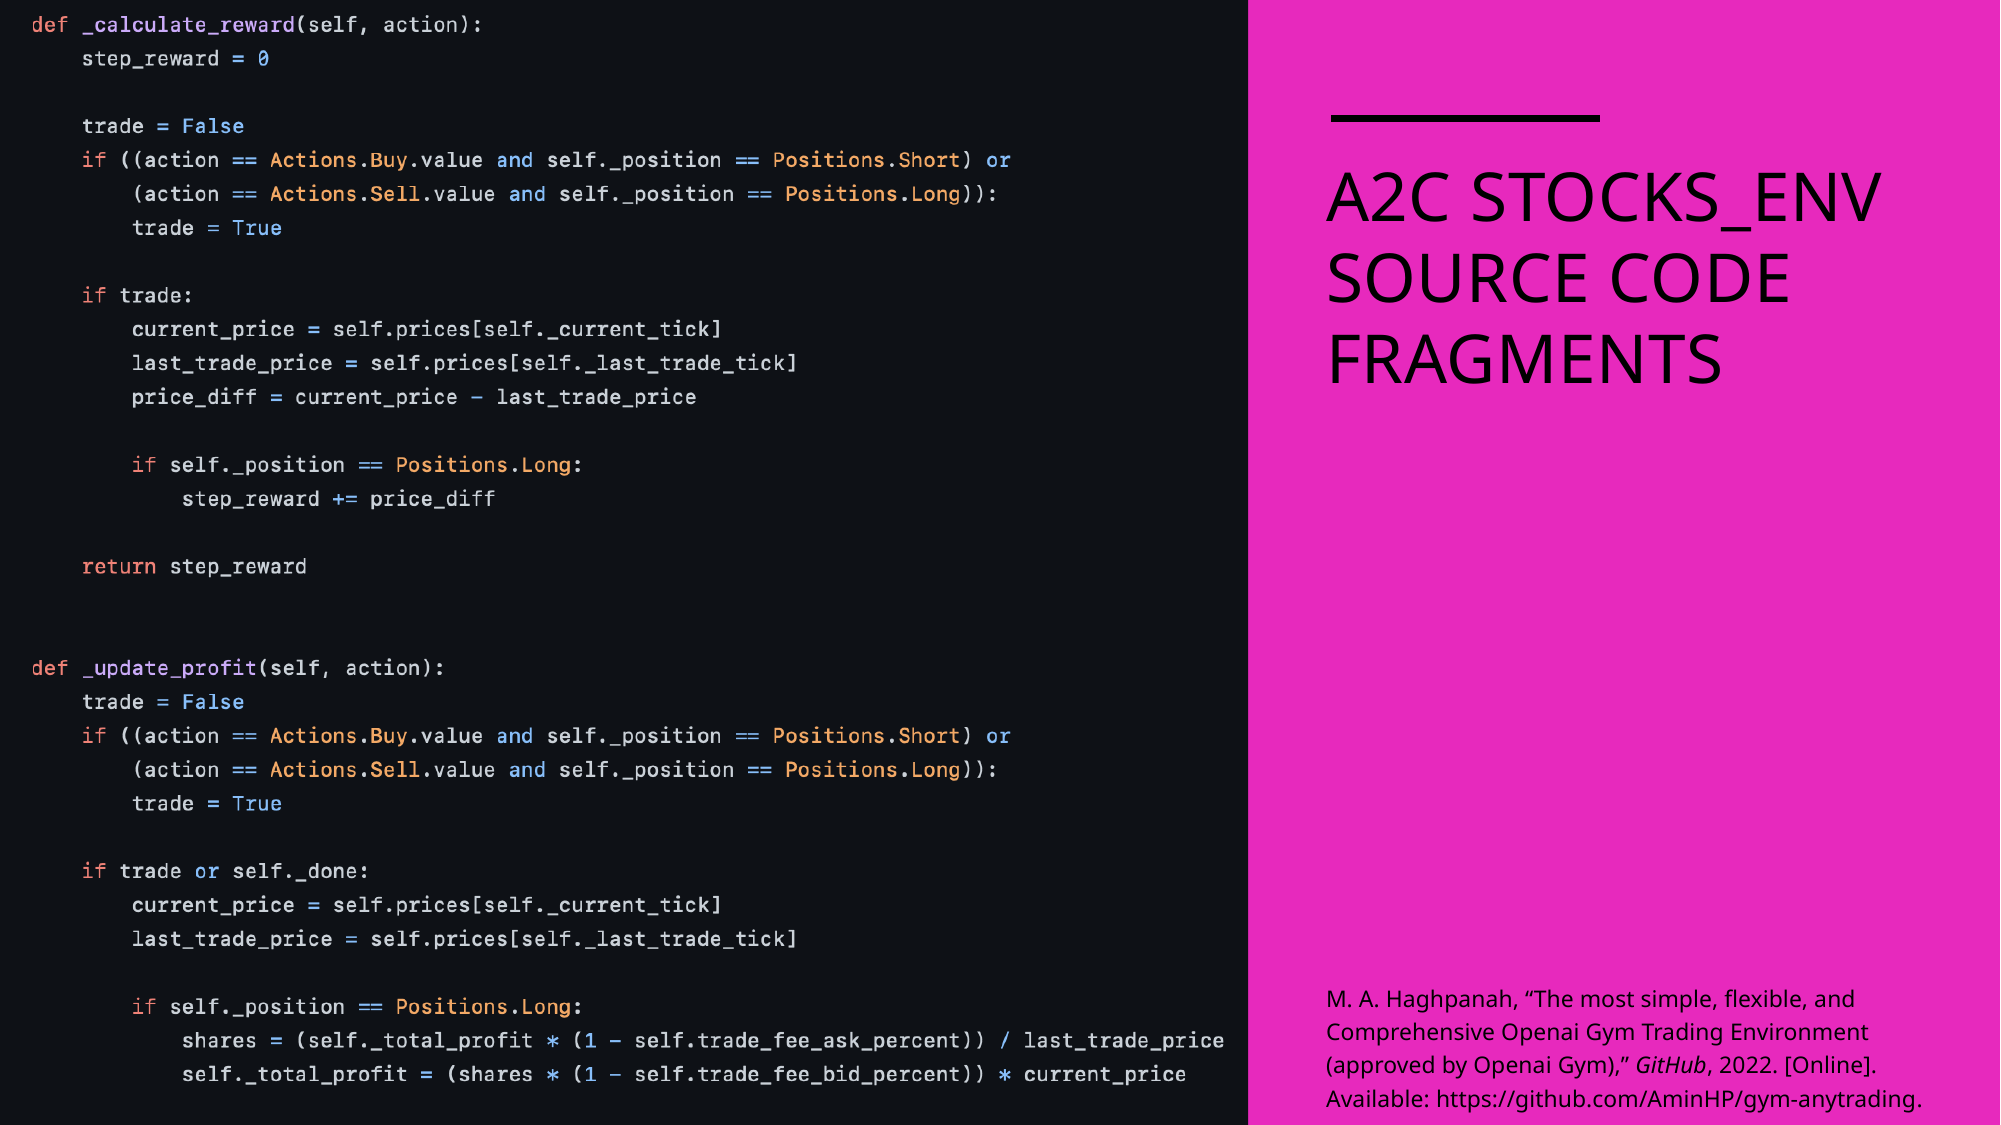

# A2C stocks_env source code fragments
M. A. Haghpanah, “The most simple, flexible, and Comprehensive Openai Gym Trading Environment (approved by Openai Gym),” GitHub, 2022. [Online]. Available: https://github.com/AminHP/gym-anytrading.